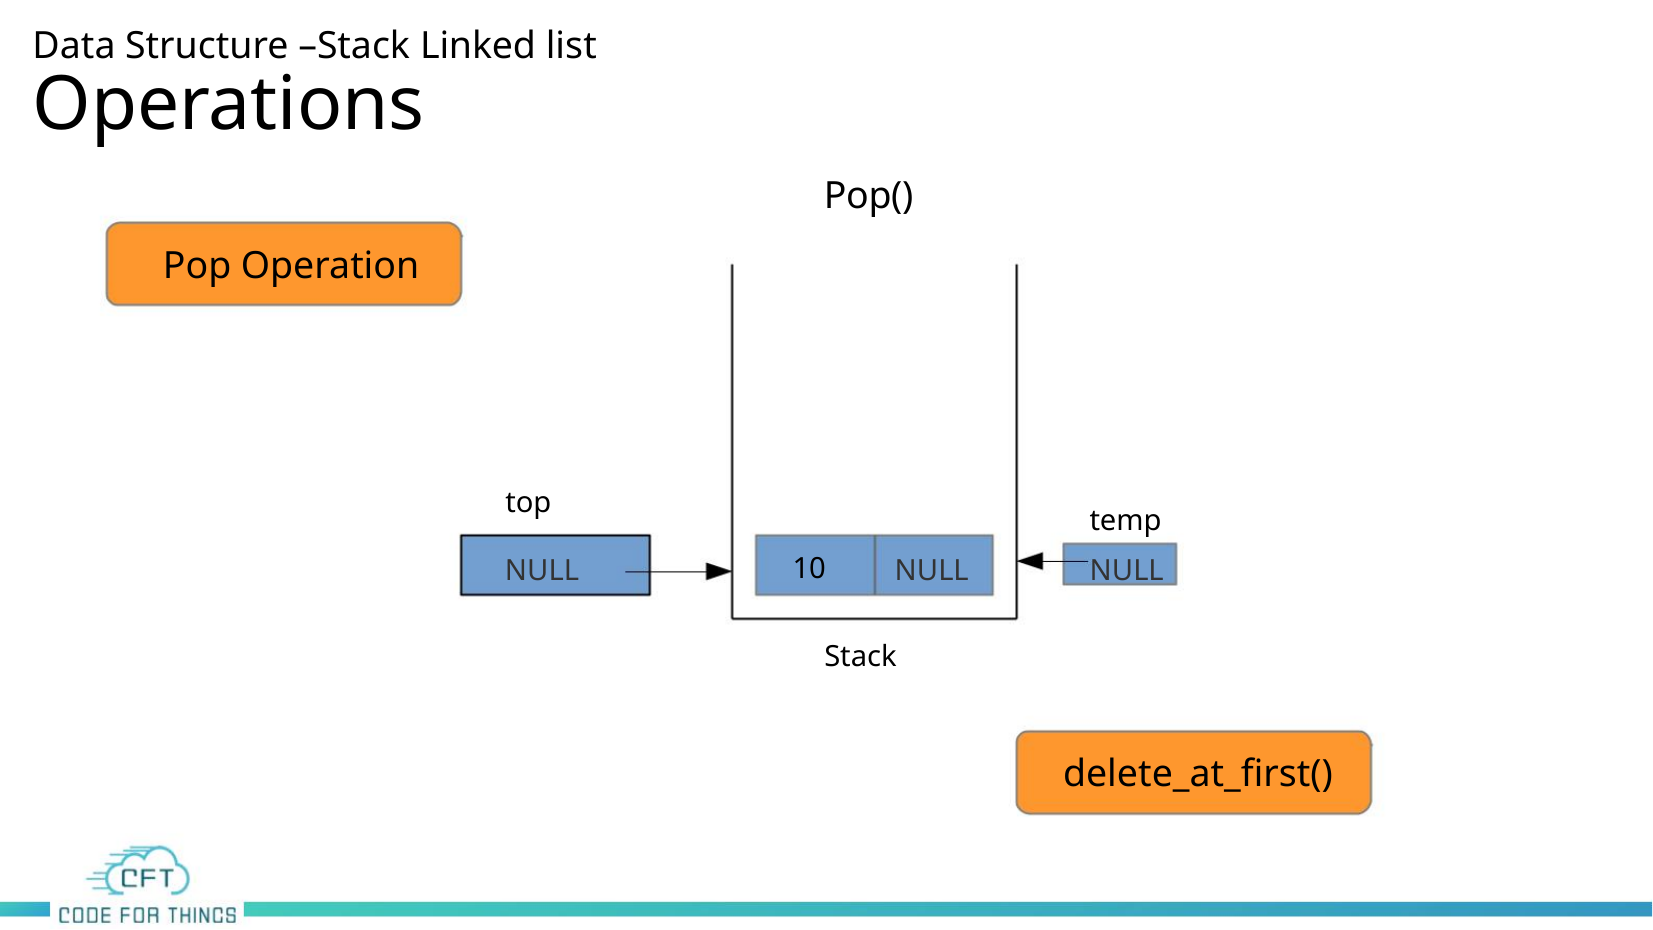

Data Structure –Stack Linked list
Operations
Pop()
Pop Operation
top
temp
NULL
10
NULL
NULL
Stack
delete_at_first()